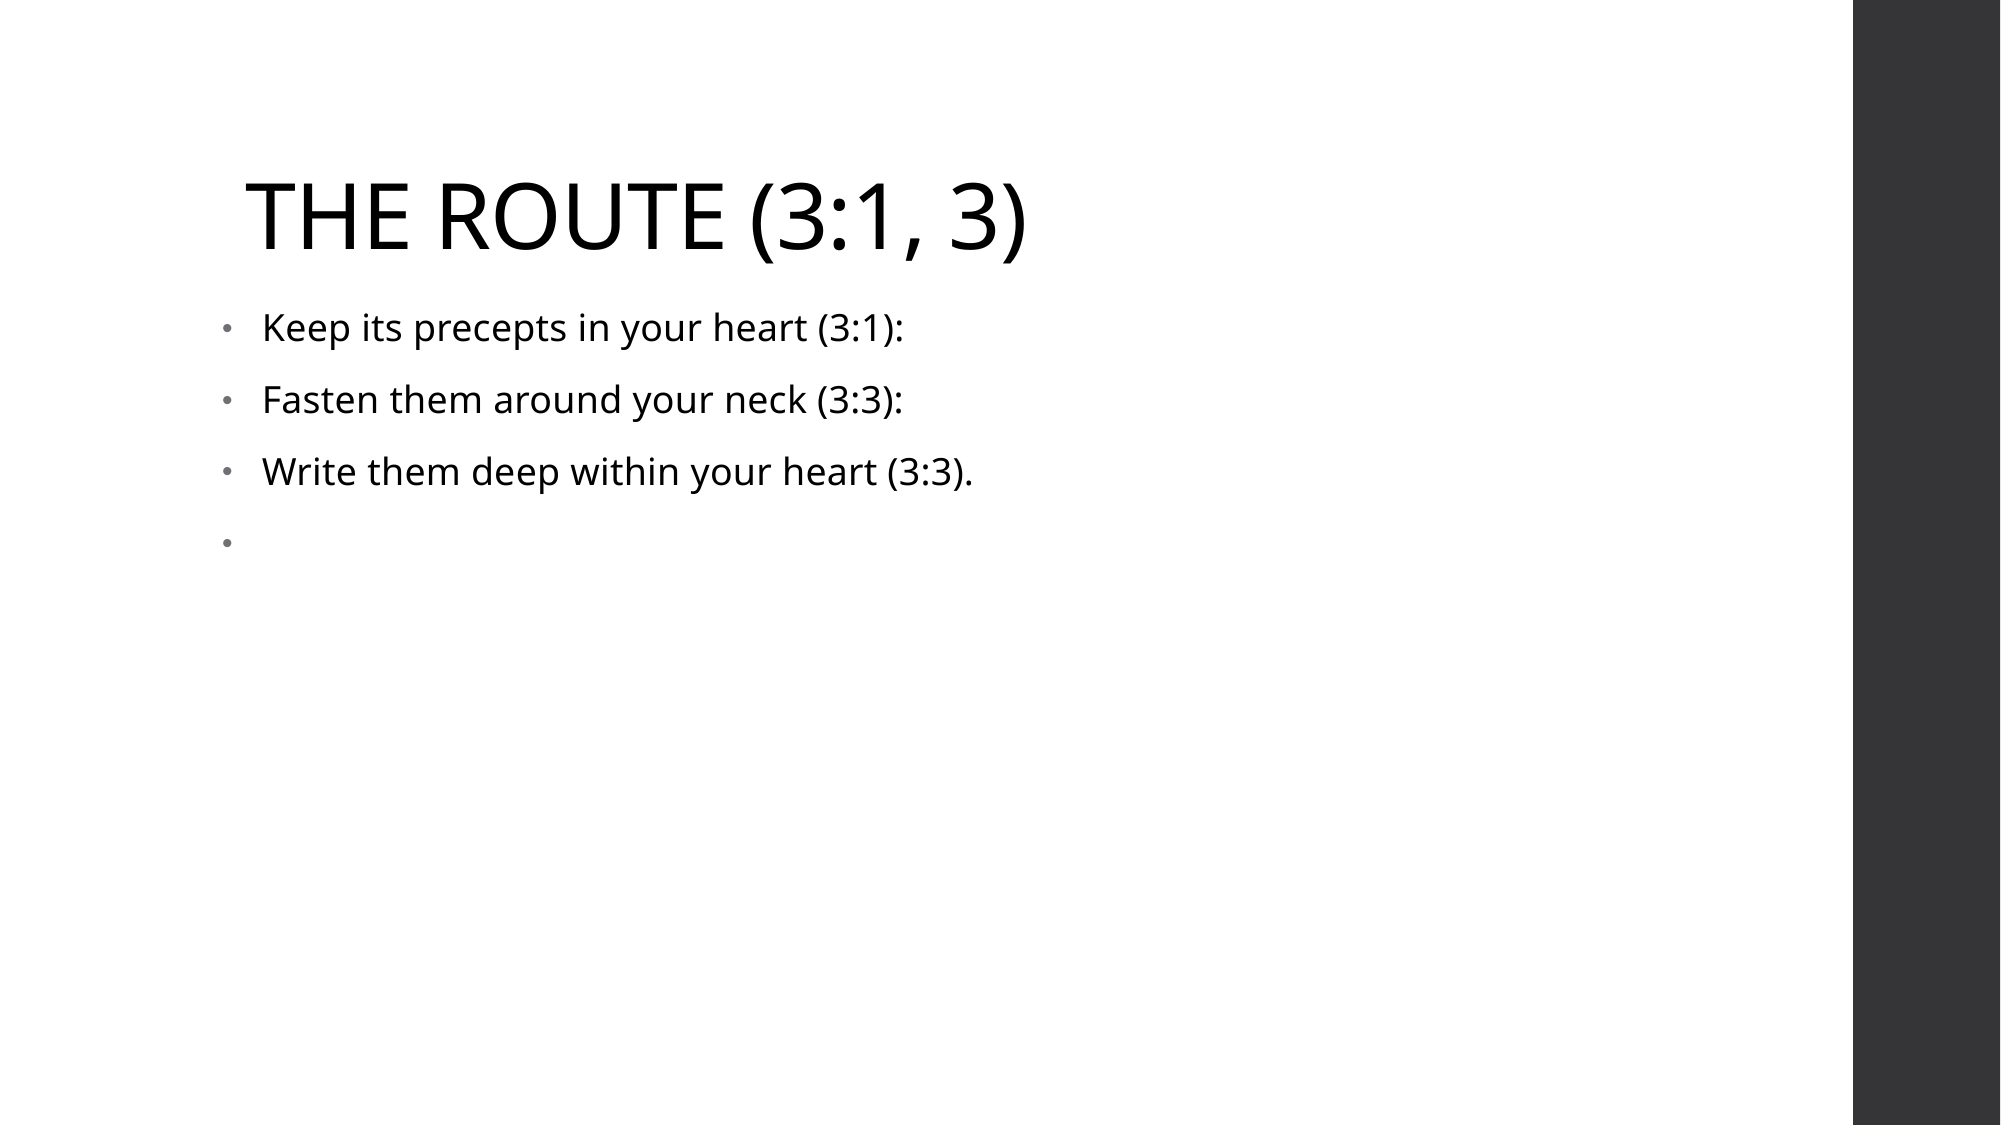

# THE ROUTE (3:1, 3)
 Keep its precepts in your heart (3:1):
 Fasten them around your neck (3:3):
 Write them deep within your heart (3:3).